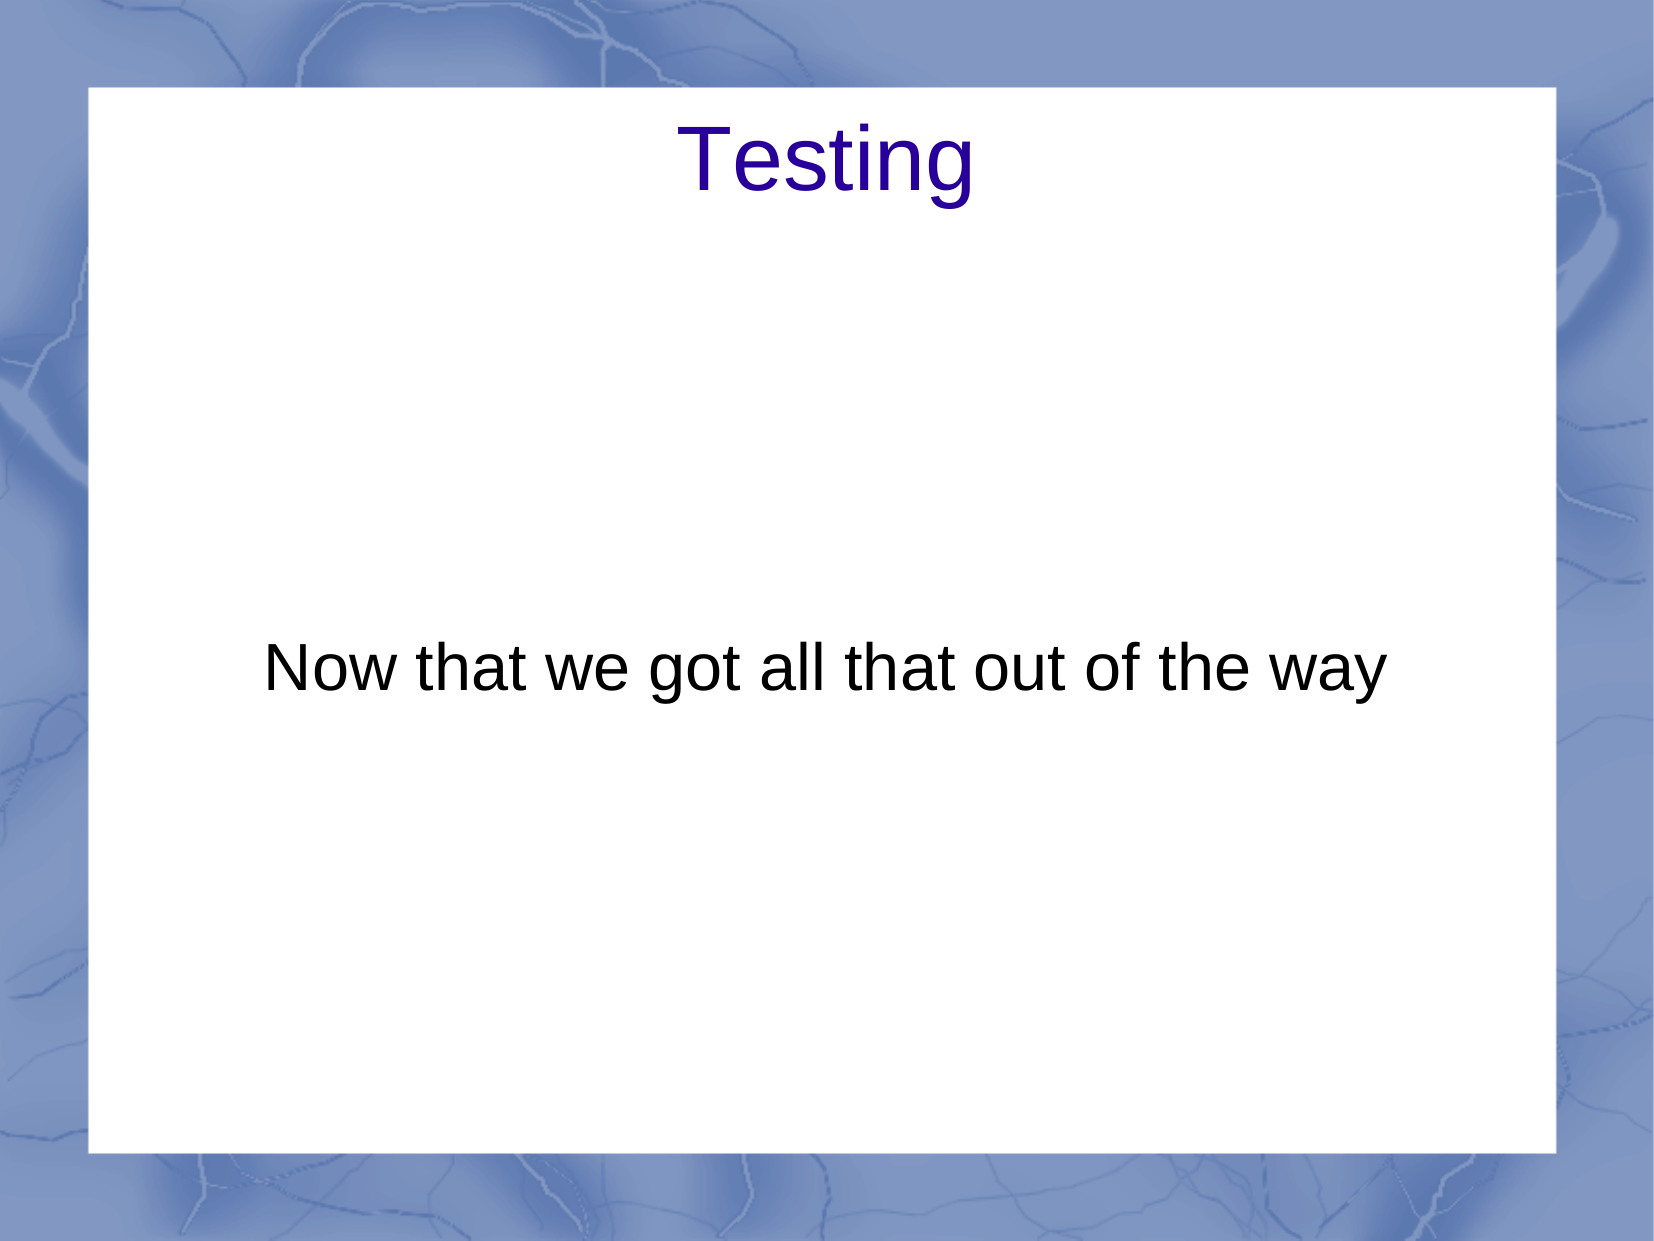

# Testing
Now that we got all that out of the way